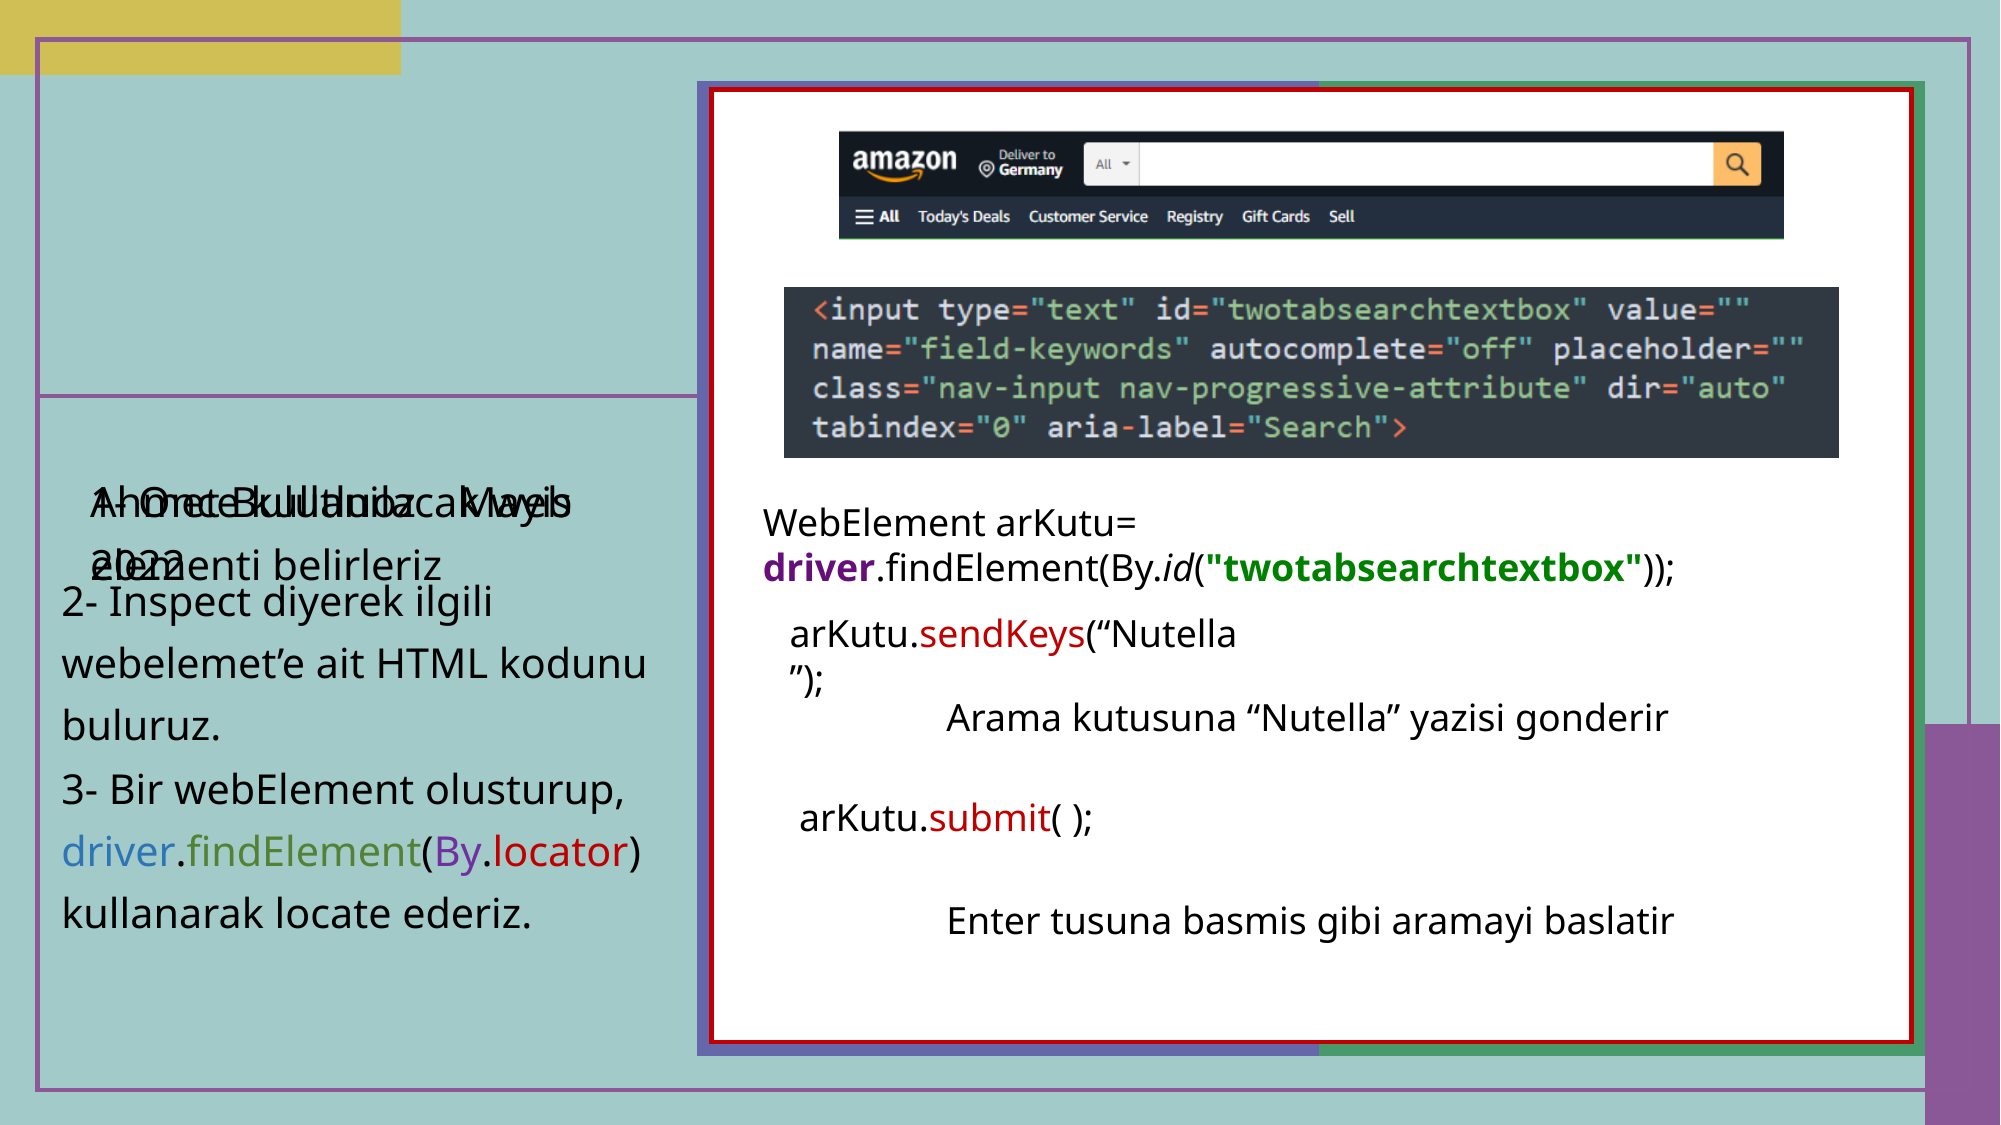

# Test otomasyonu nasil yapilir?
1- Once kullanilacak web elementi belirleriz
Ahmet Bulutluoz Mayis 2022
WebElement arKutu= driver.findElement(By.id("twotabsearchtextbox"));
2- Inspect diyerek ilgili webelemet’e ait HTML kodunu buluruz.
arKutu.sendKeys(“Nutella”);
Arama kutusuna “Nutella” yazisi gonderir
3- Bir webElement olusturup, driver.findElement(By.locator) kullanarak locate ederiz.
arKutu.submit( );
Enter tusuna basmis gibi aramayi baslatir